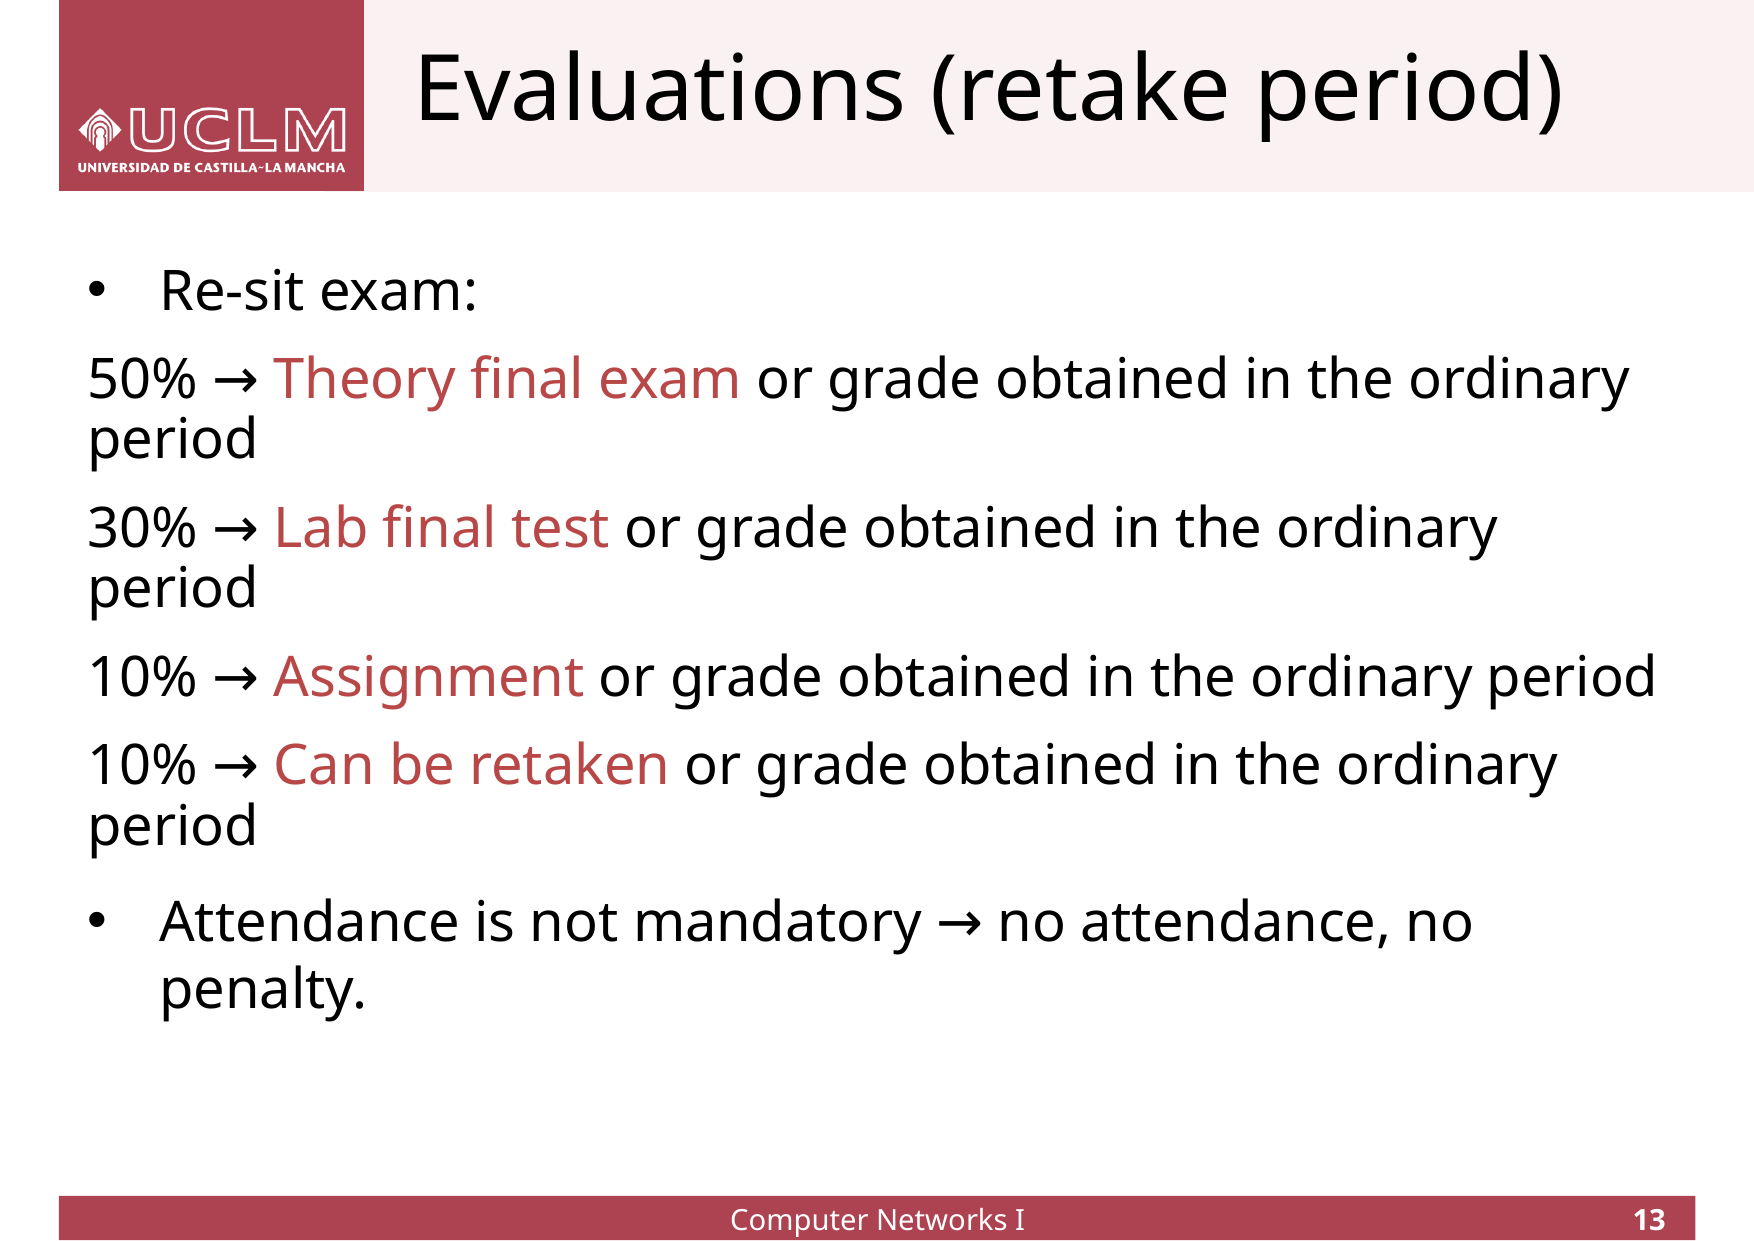

# Evaluations (retake period)
Re-sit exam:
50% → Theory final exam or grade obtained in the ordinary period
30% → Lab final test or grade obtained in the ordinary period
10% → Assignment or grade obtained in the ordinary period
10% → Can be retaken or grade obtained in the ordinary period
Attendance is not mandatory → no attendance, no penalty.
Computer Networks I